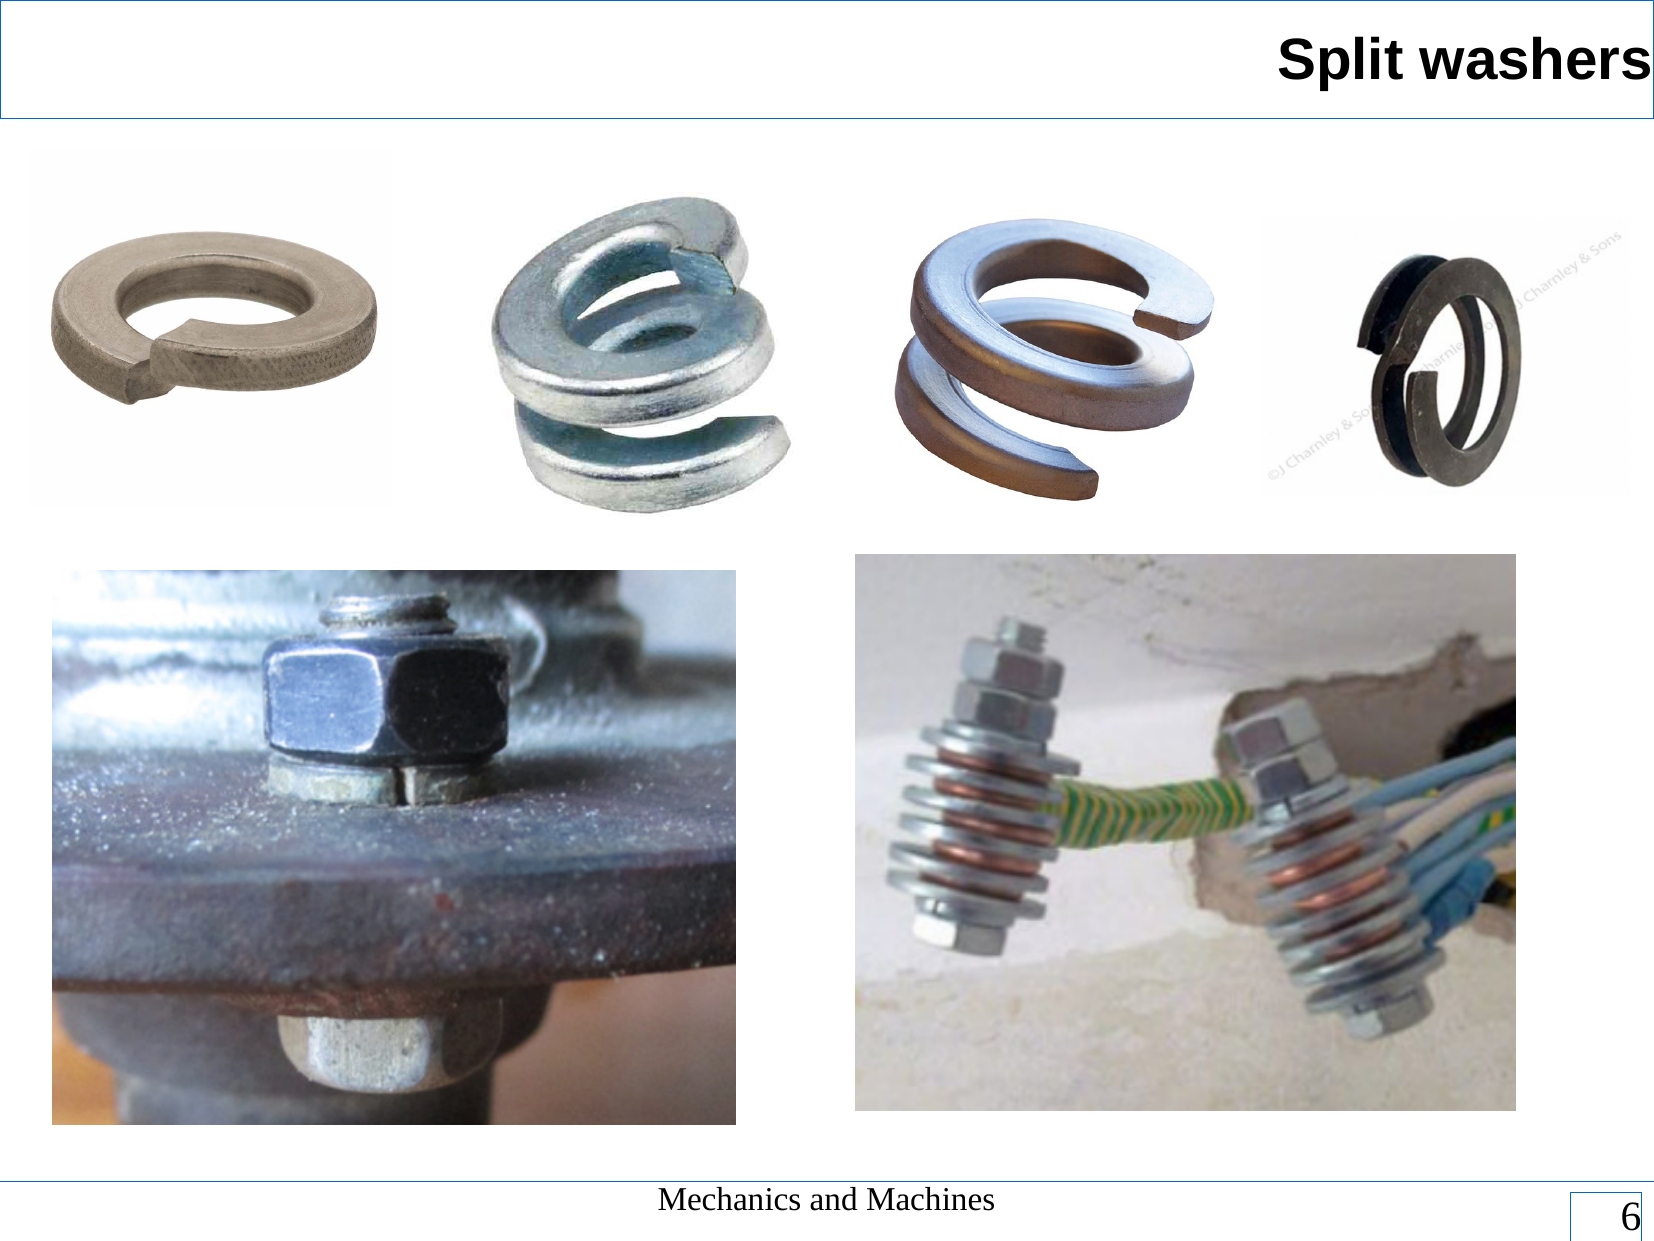

# Split washers
Mechanics and Machines
6